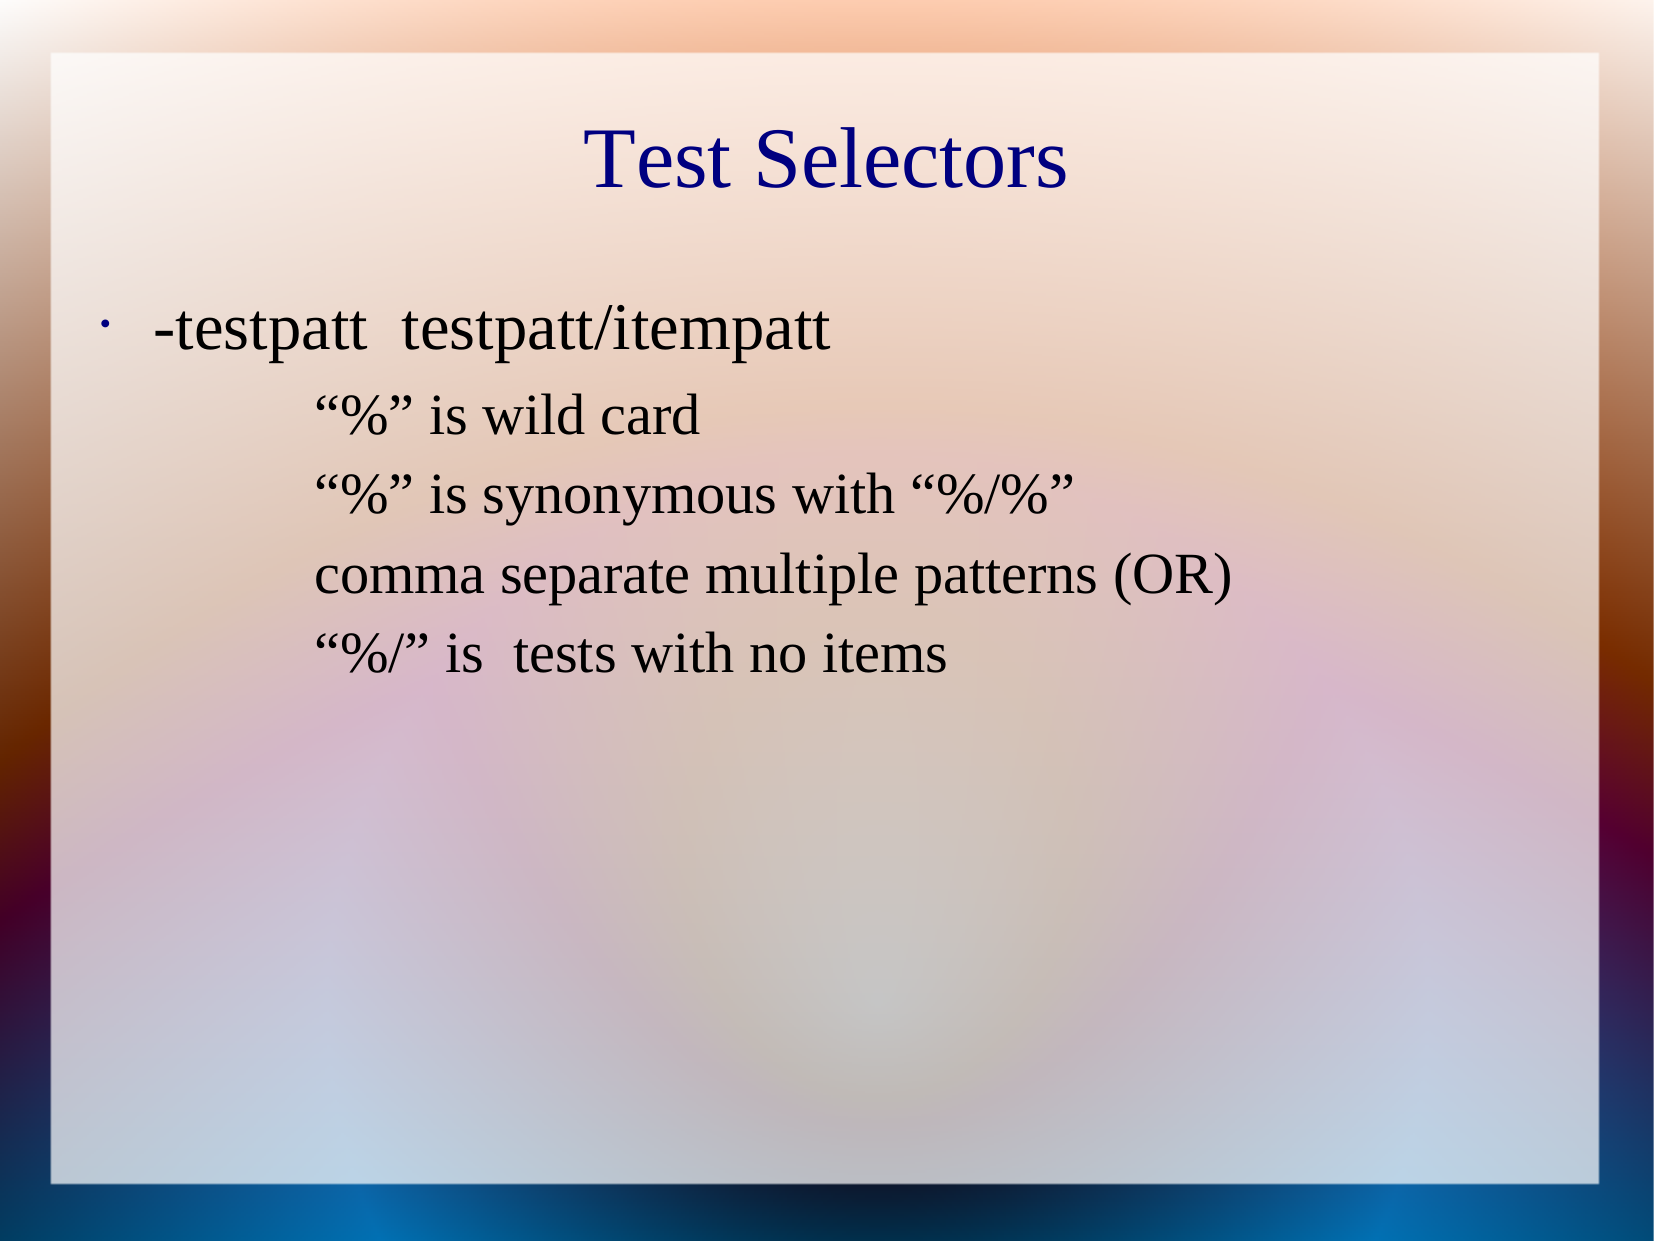

# Test Selectors
-testpatt testpatt/itempatt
“%” is wild card
“%” is synonymous with “%/%”
comma separate multiple patterns (OR)
“%/” is tests with no items